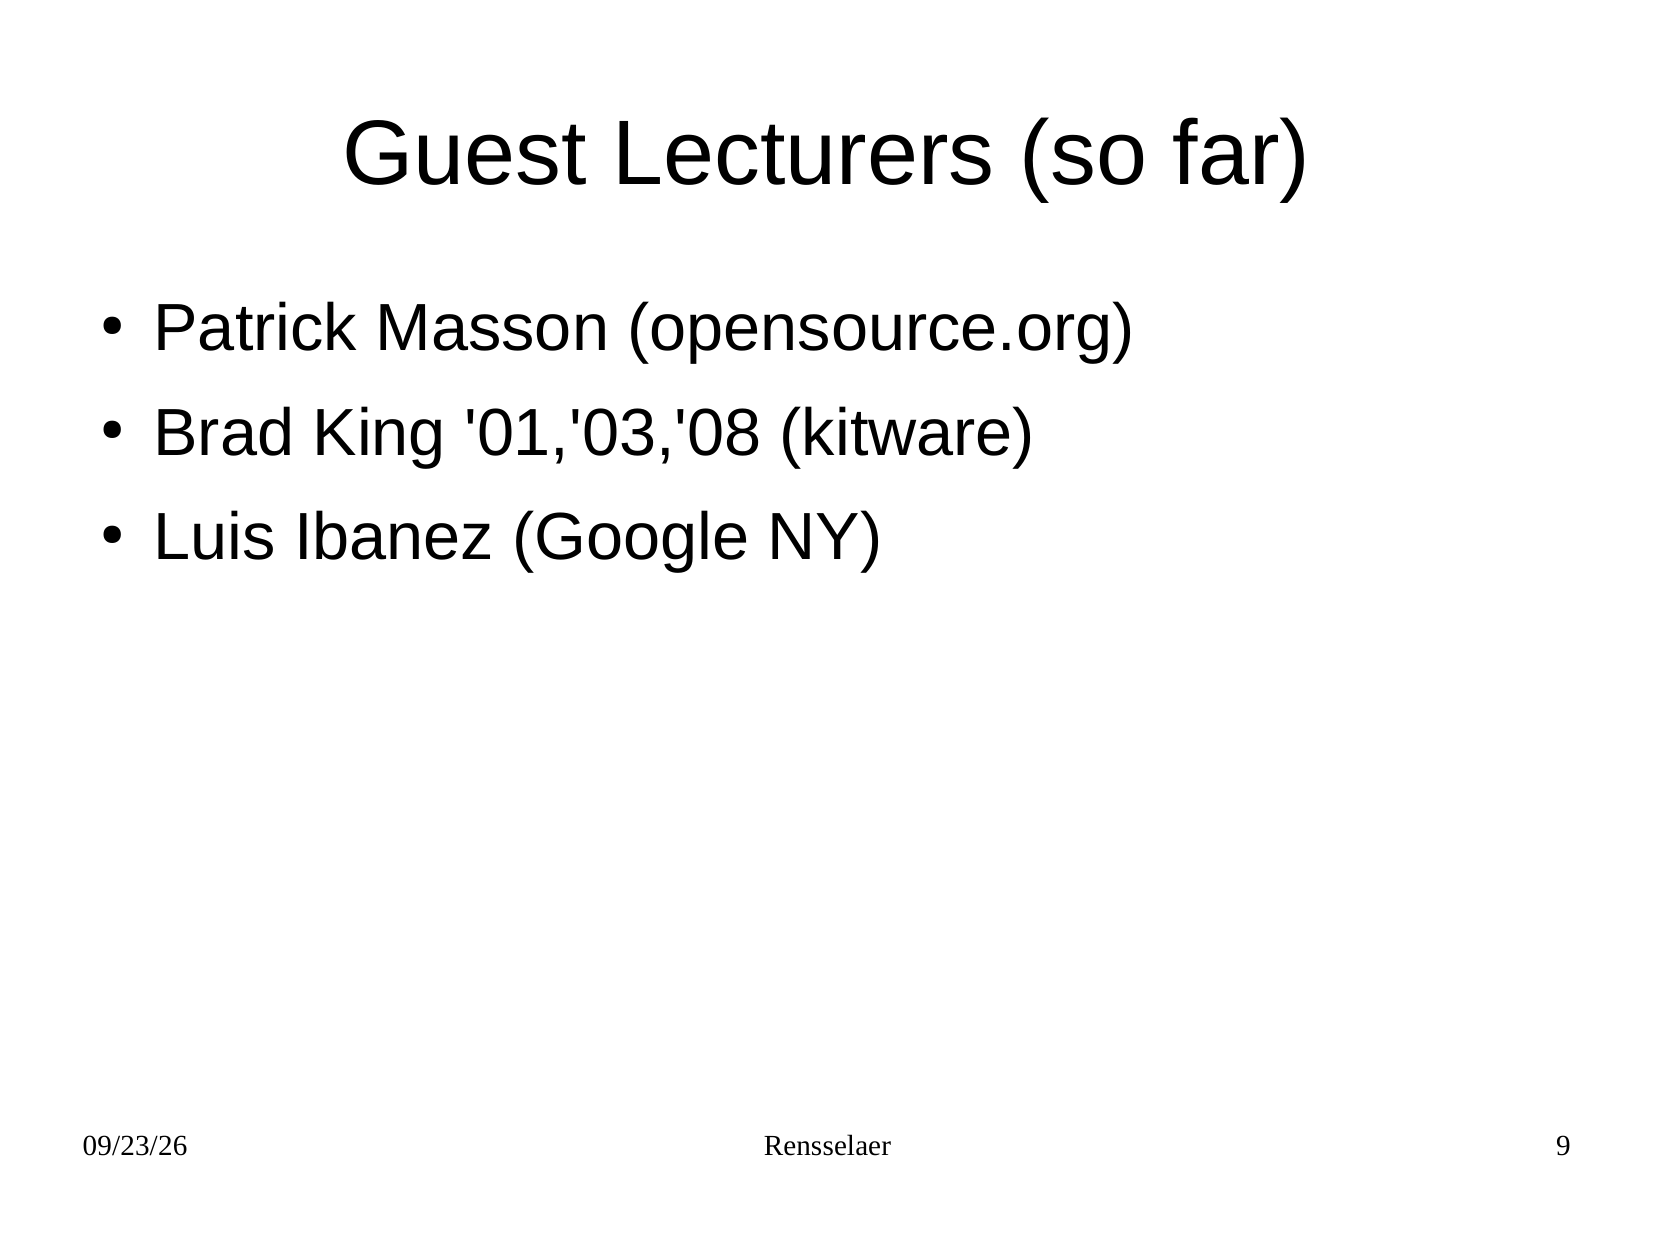

# Guest Lecturers (so far)
Patrick Masson (opensource.org)
Brad King '01,'03,'08 (kitware)
Luis Ibanez (Google NY)
Rensselaer
9